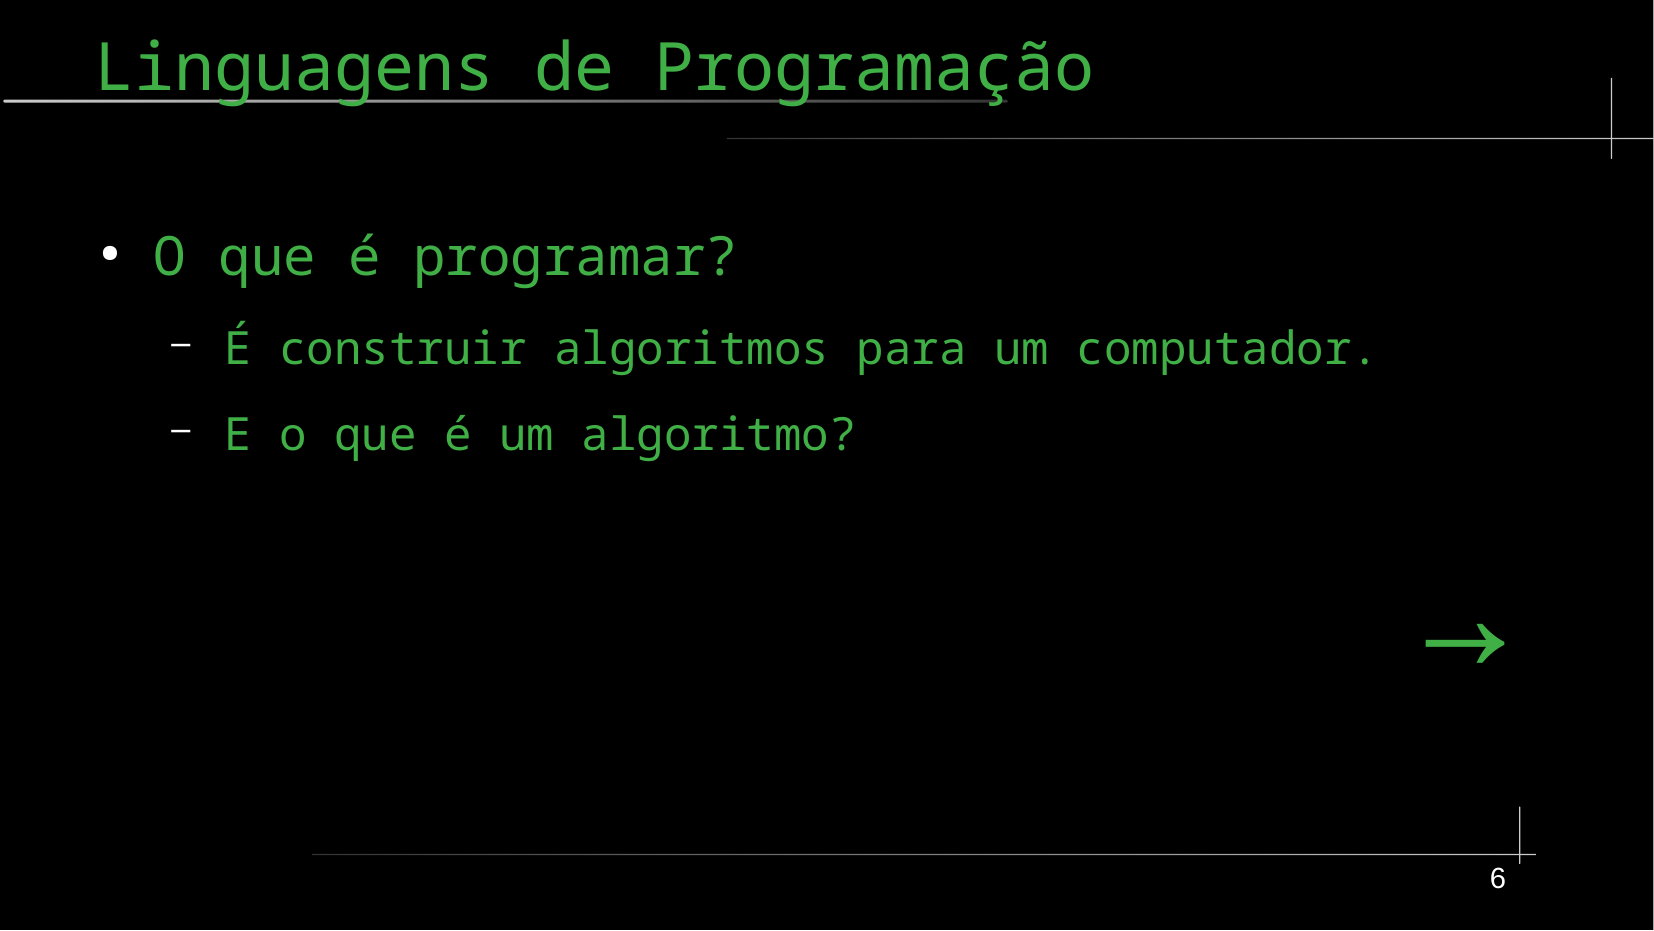

# Linguagens de Programação
O que é programar?
É construir algoritmos para um computador.
E o que é um algoritmo?
 →
6